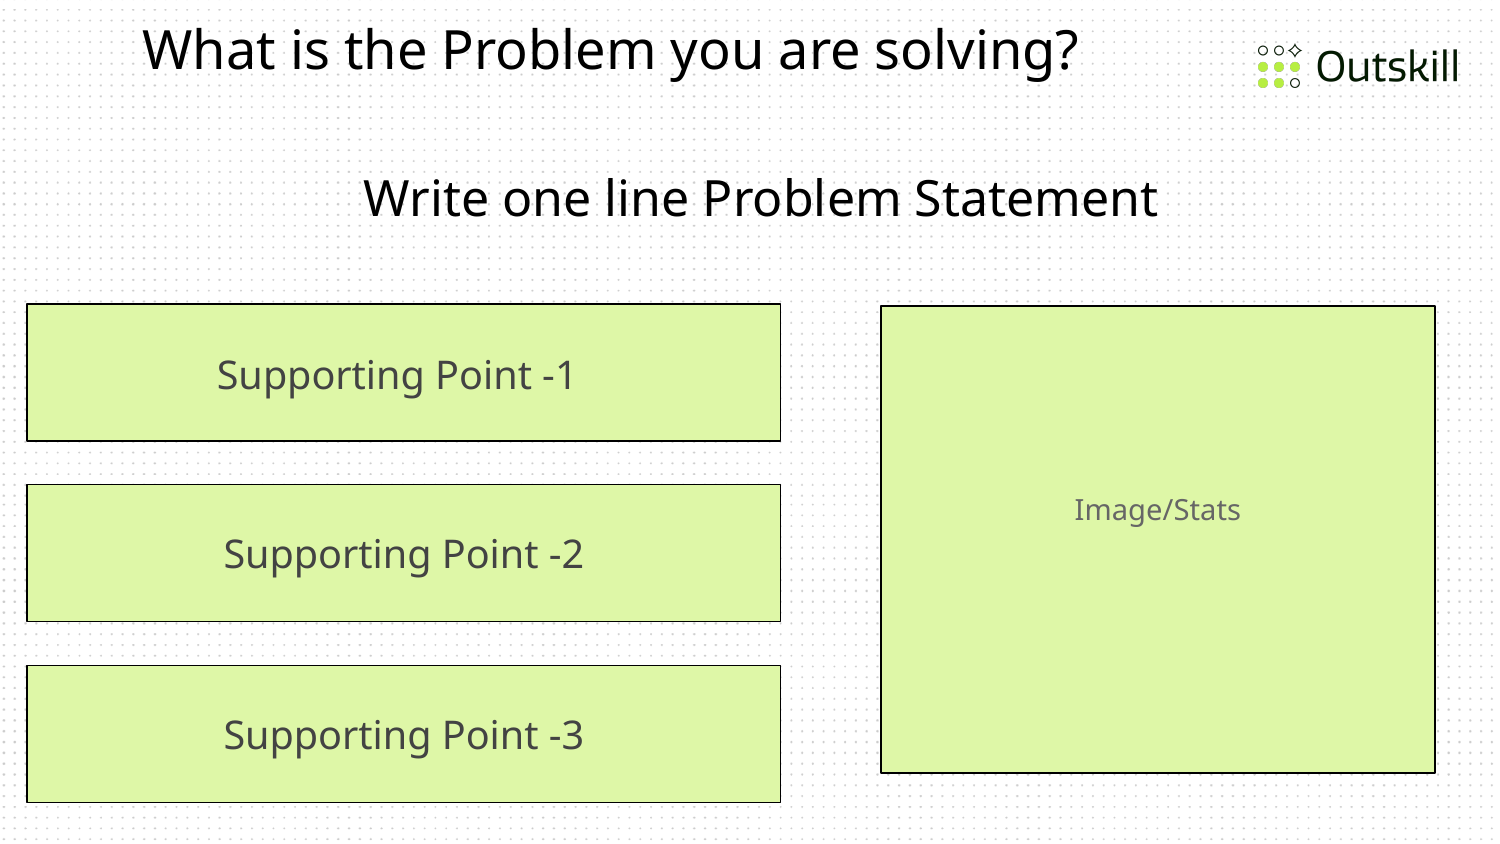

What is the Problem you are solving?
Write one line Problem Statement
Supporting Point -1
Image/Stats
Supporting Point -2
Supporting Point -3